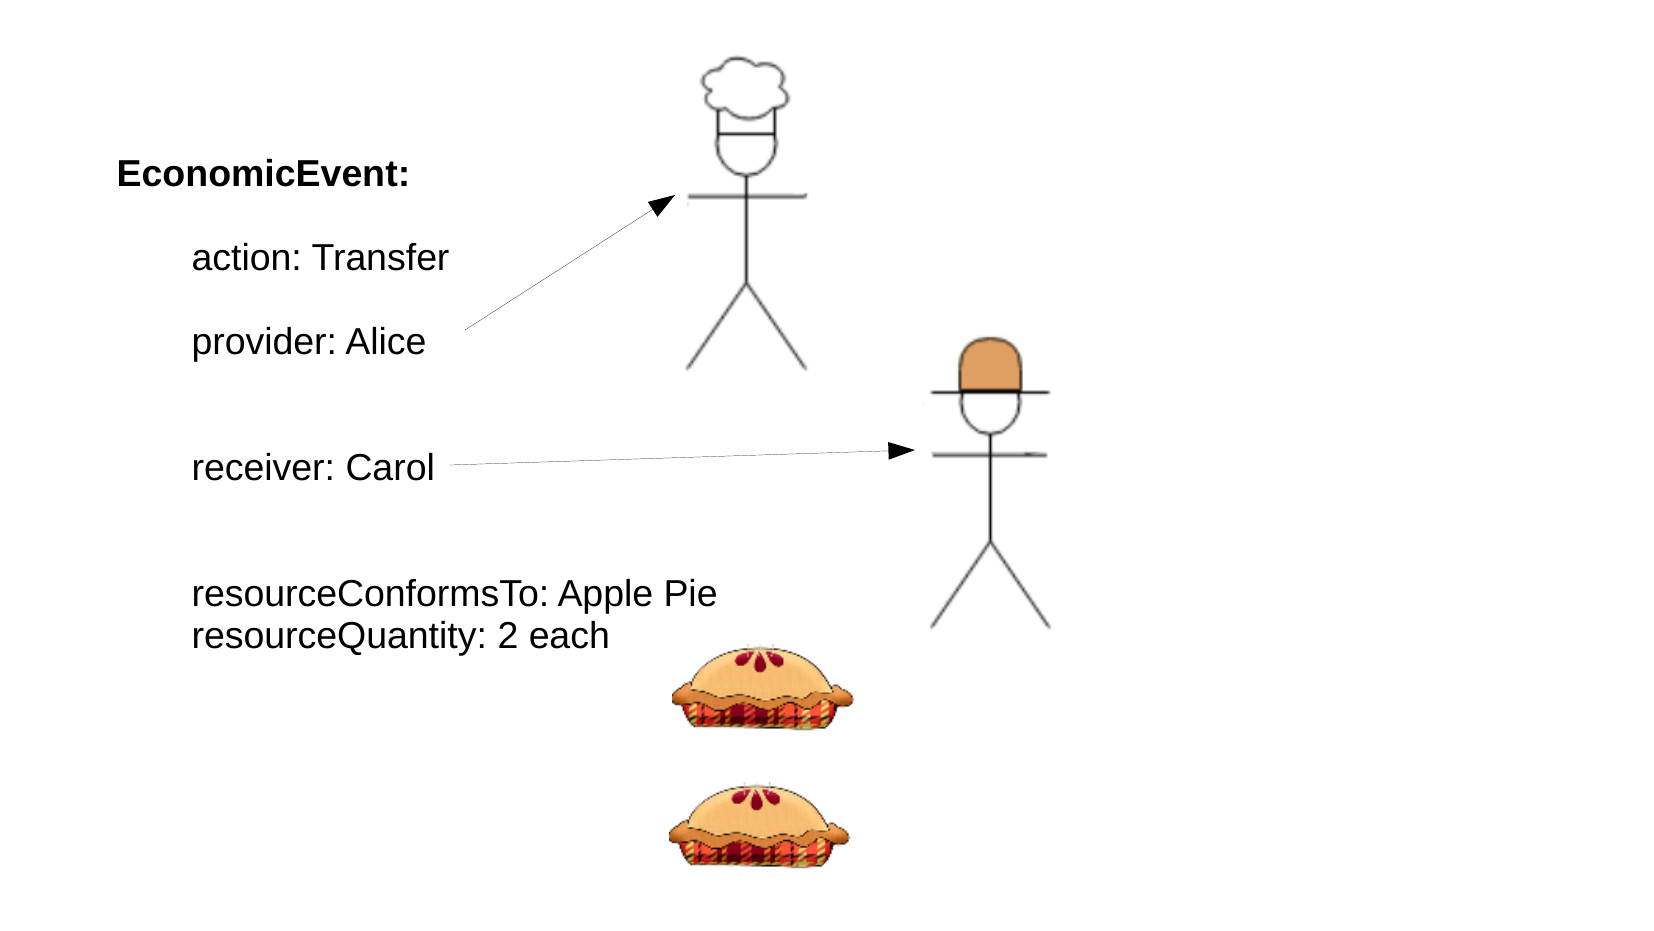

EconomicEvent:
	action: Transfer
	provider: Alice
	receiver: Carol
	resourceConformsTo: Apple Pie
	resourceQuantity: 2 each